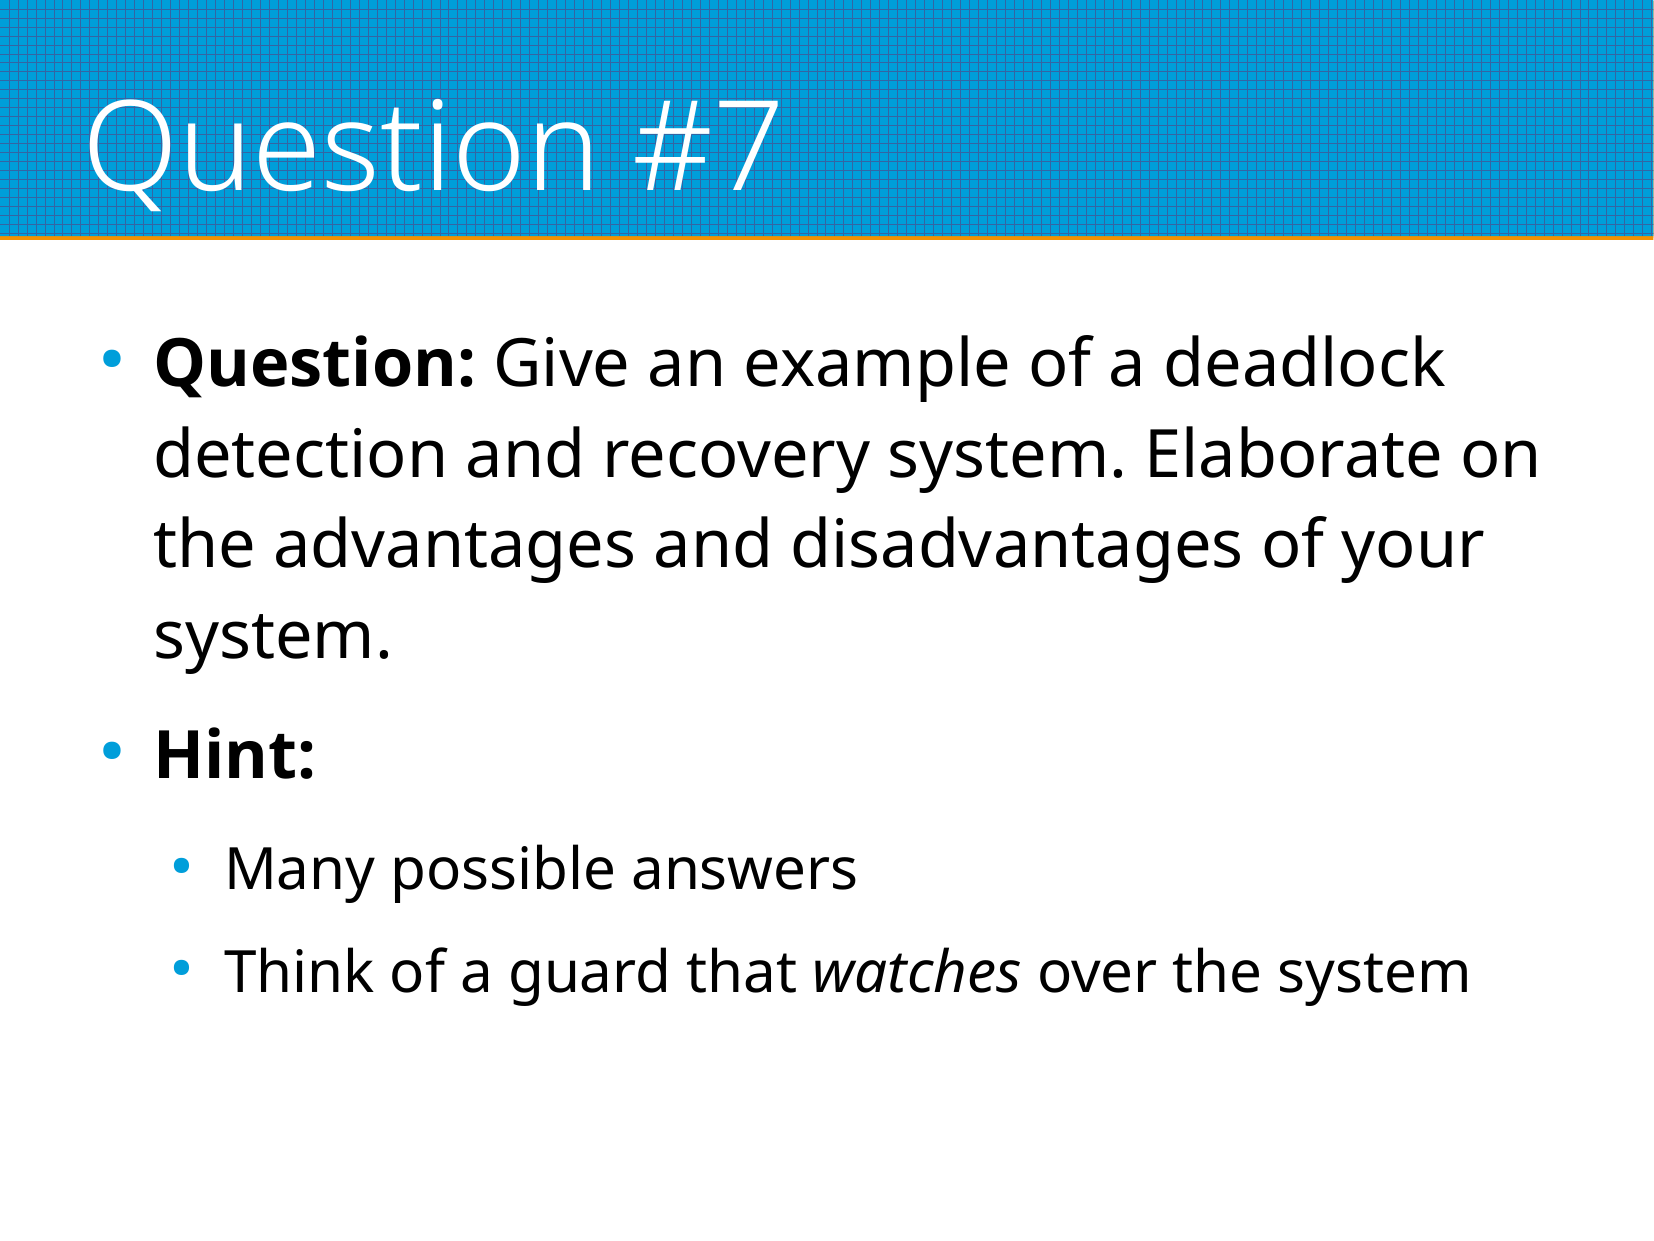

# Question #7
Question: Give an example of a deadlock detection and recovery system. Elaborate on the advantages and disadvantages of your system.
Hint:
Many possible answers
Think of a guard that watches over the system